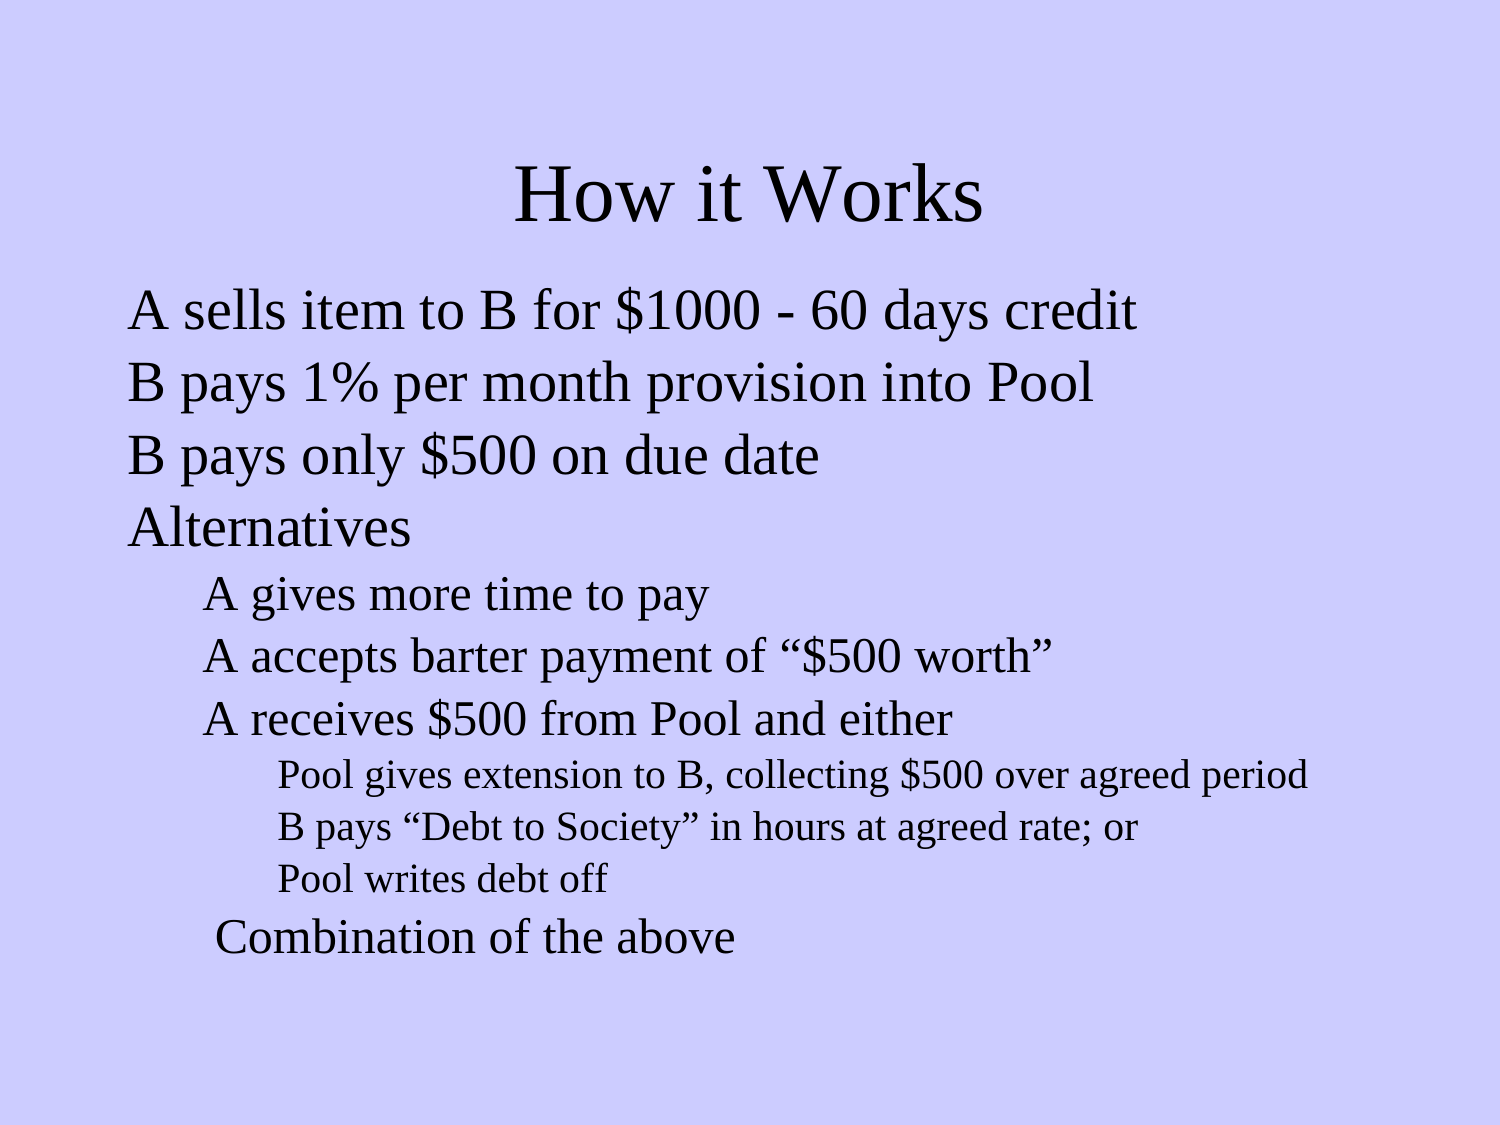

# How it Works
A sells item to B for $1000 - 60 days credit
B pays 1% per month provision into Pool
B pays only $500 on due date
Alternatives
A gives more time to pay
A accepts barter payment of “$500 worth”
A receives $500 from Pool and either
Pool gives extension to B, collecting $500 over agreed period
B pays “Debt to Society” in hours at agreed rate; or
Pool writes debt off
 Combination of the above